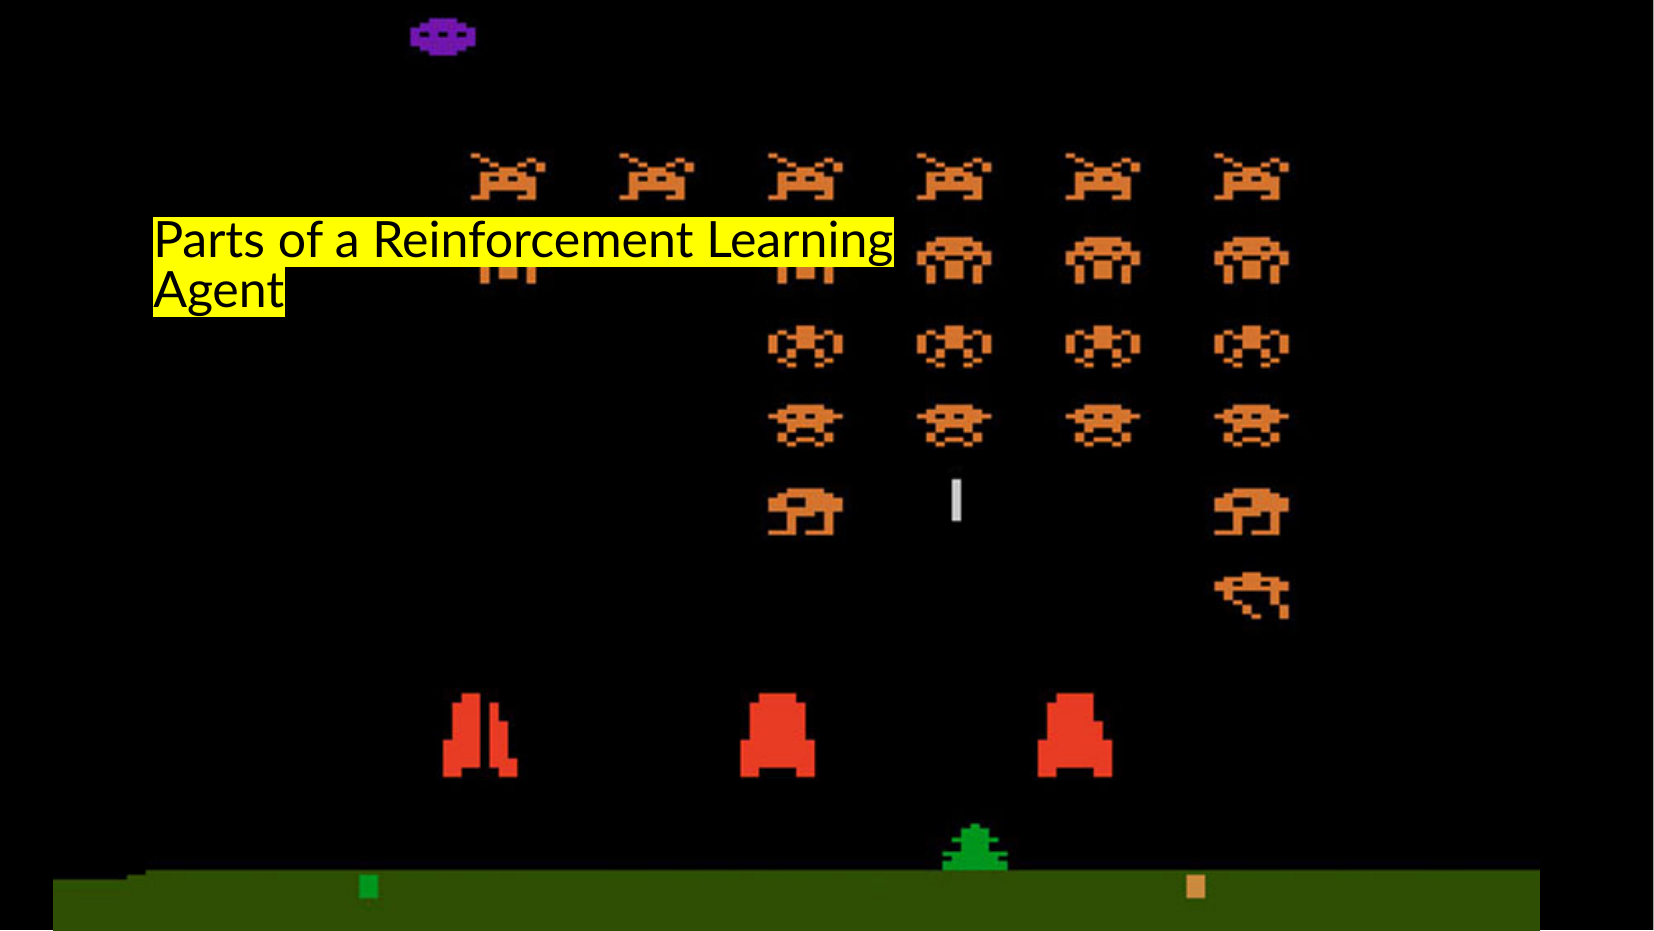

# Parts of a Reinforcement Learning Agent